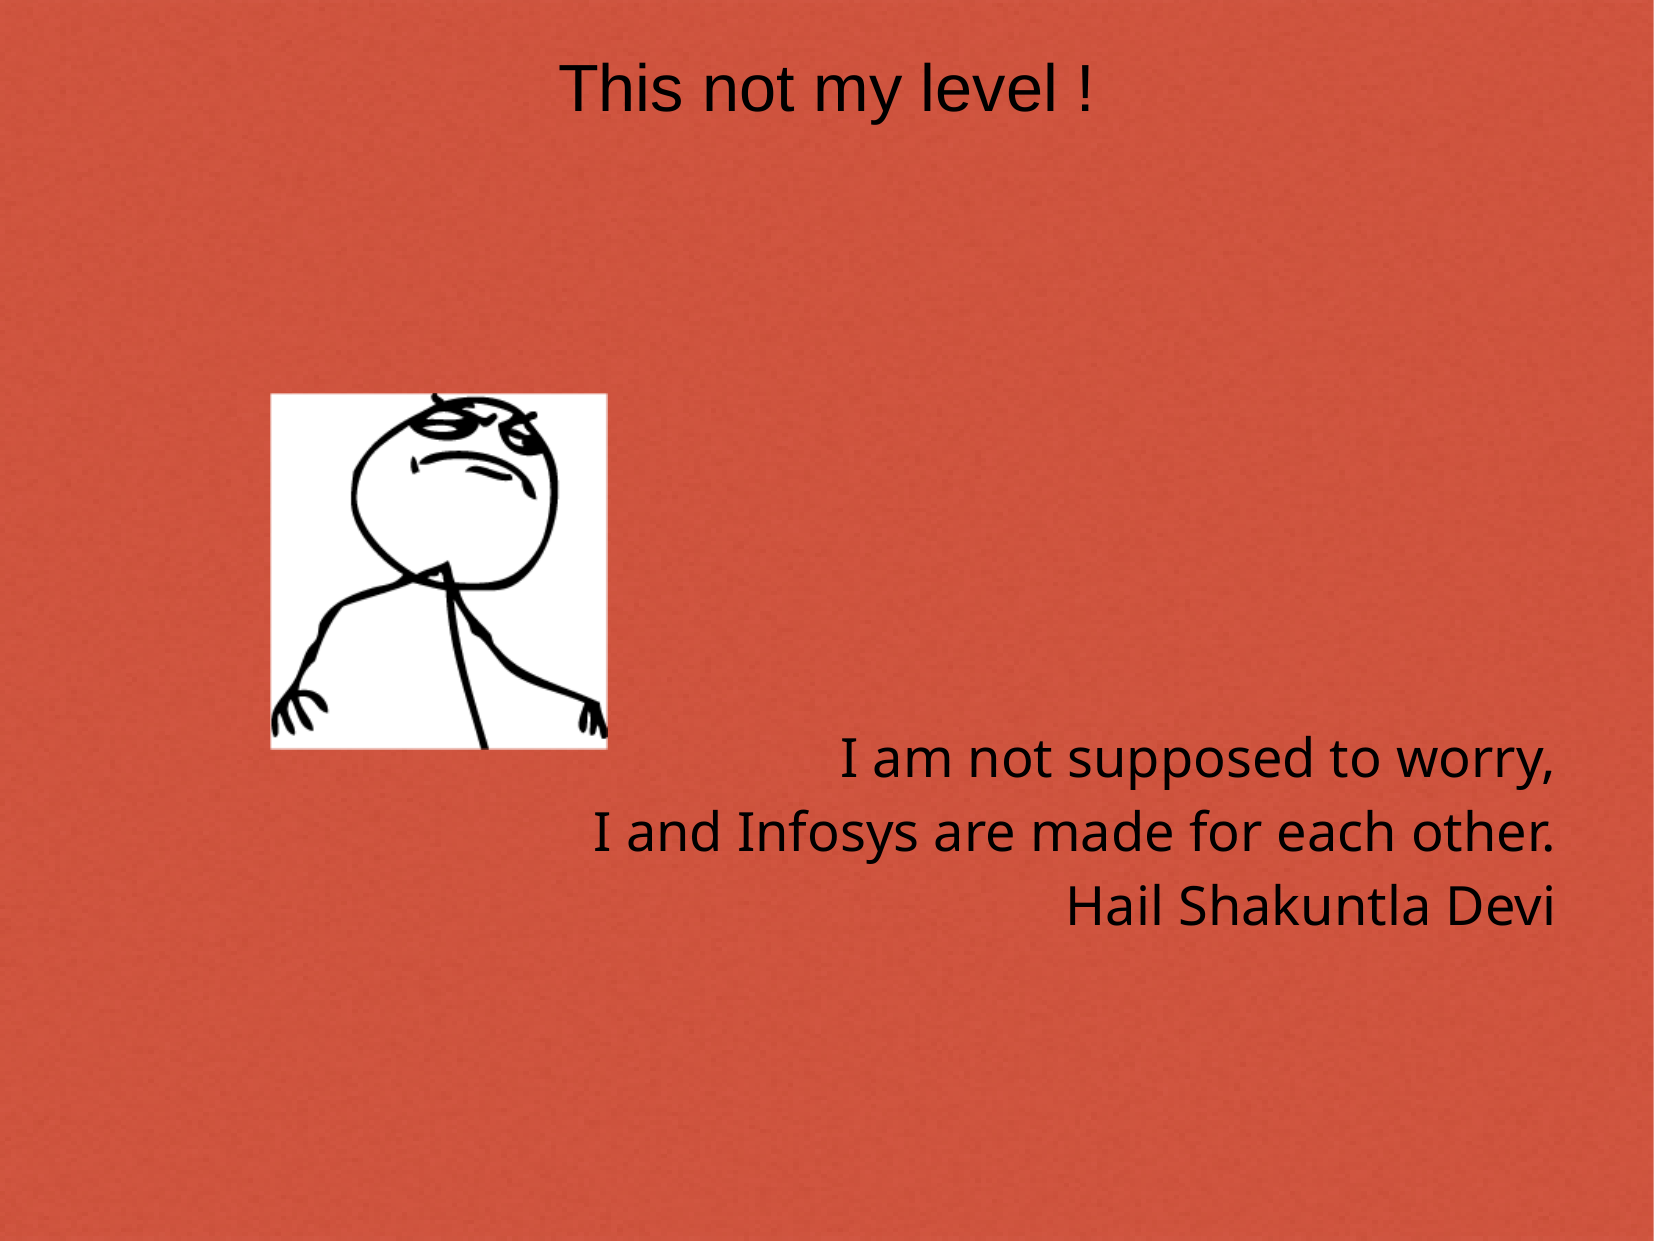

# This not my level !
I am not supposed to worry,
I and Infosys are made for each other.
Hail Shakuntla Devi